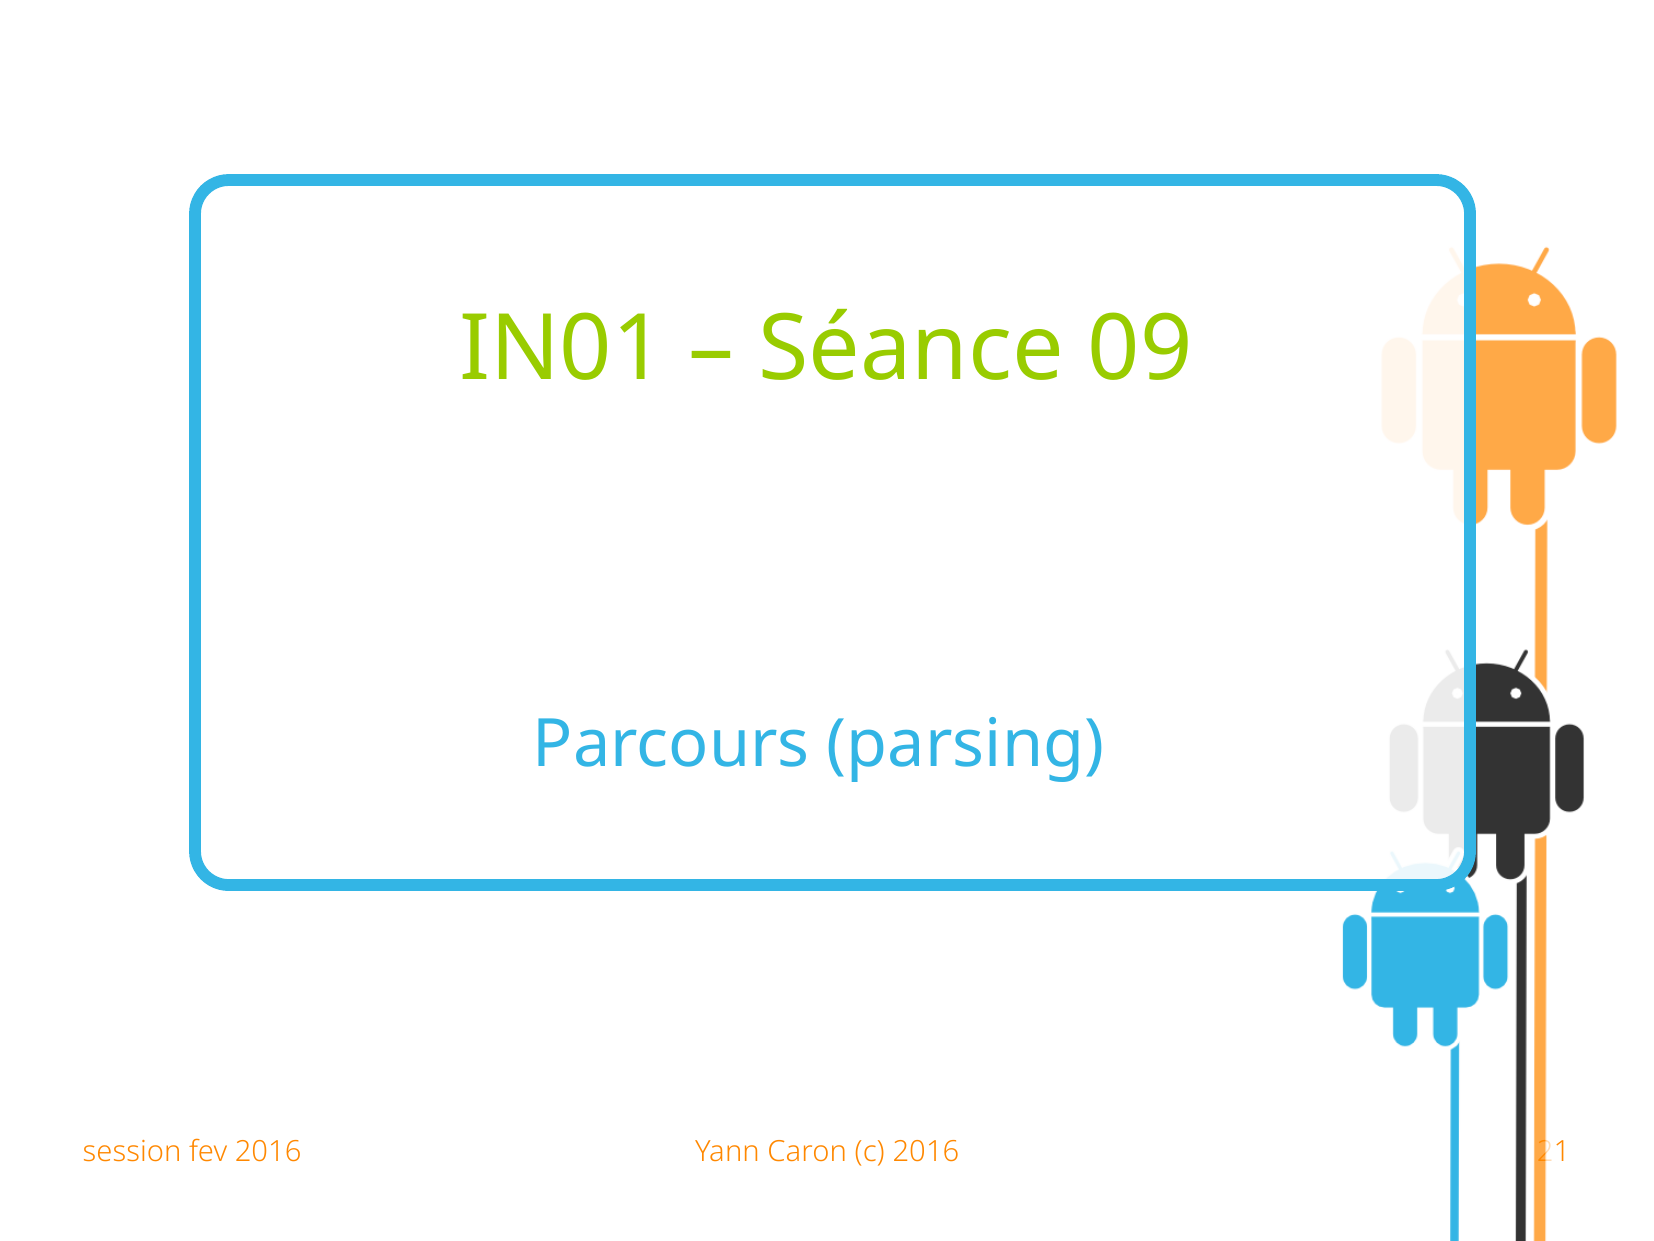

# IN01 – Séance 09
Parcours (parsing)
session fev 2016
Yann Caron (c) 2016
21